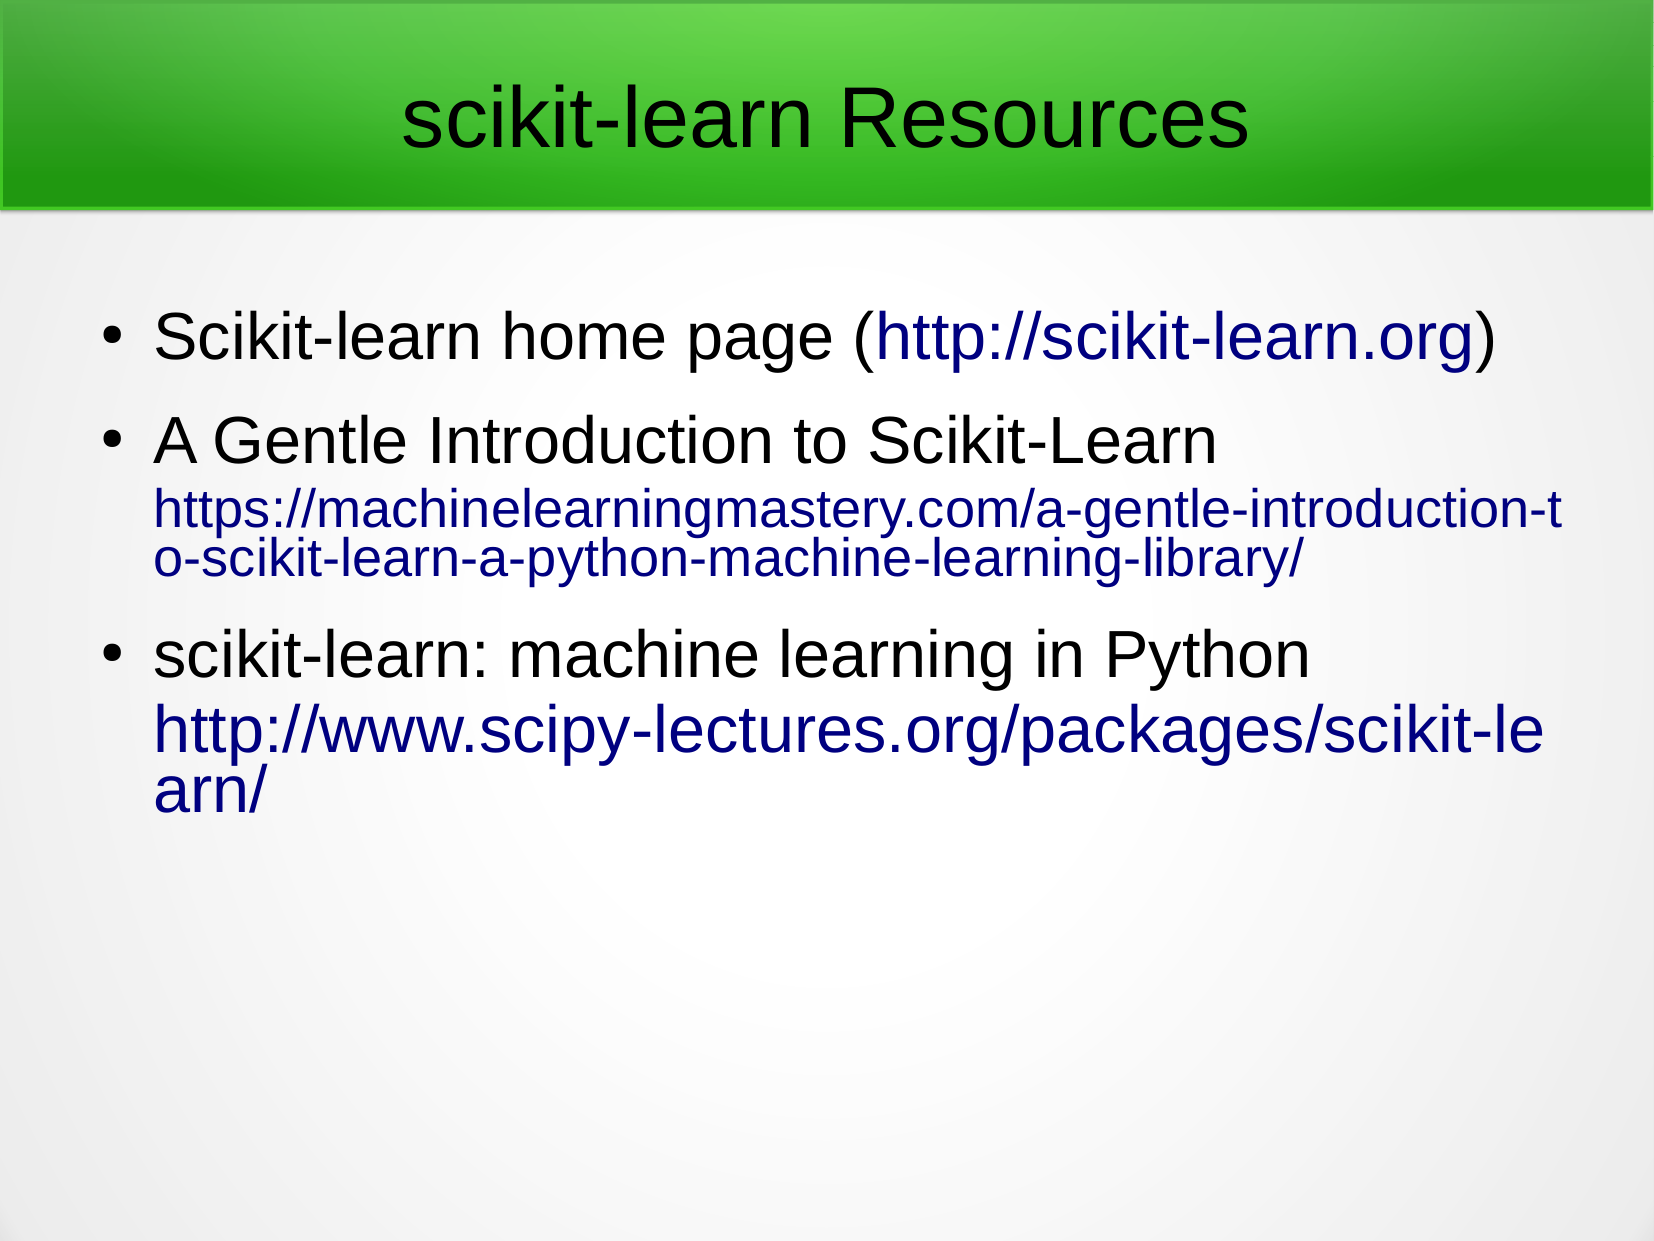

# scikit-learn Resources
Scikit-learn home page (http://scikit-learn.org)
A Gentle Introduction to Scikit-Learn
https://machinelearningmastery.com/a-gentle-introduction-to-scikit-learn-a-python-machine-learning-library/
scikit-learn: machine learning in Python
http://www.scipy-lectures.org/packages/scikit-learn/